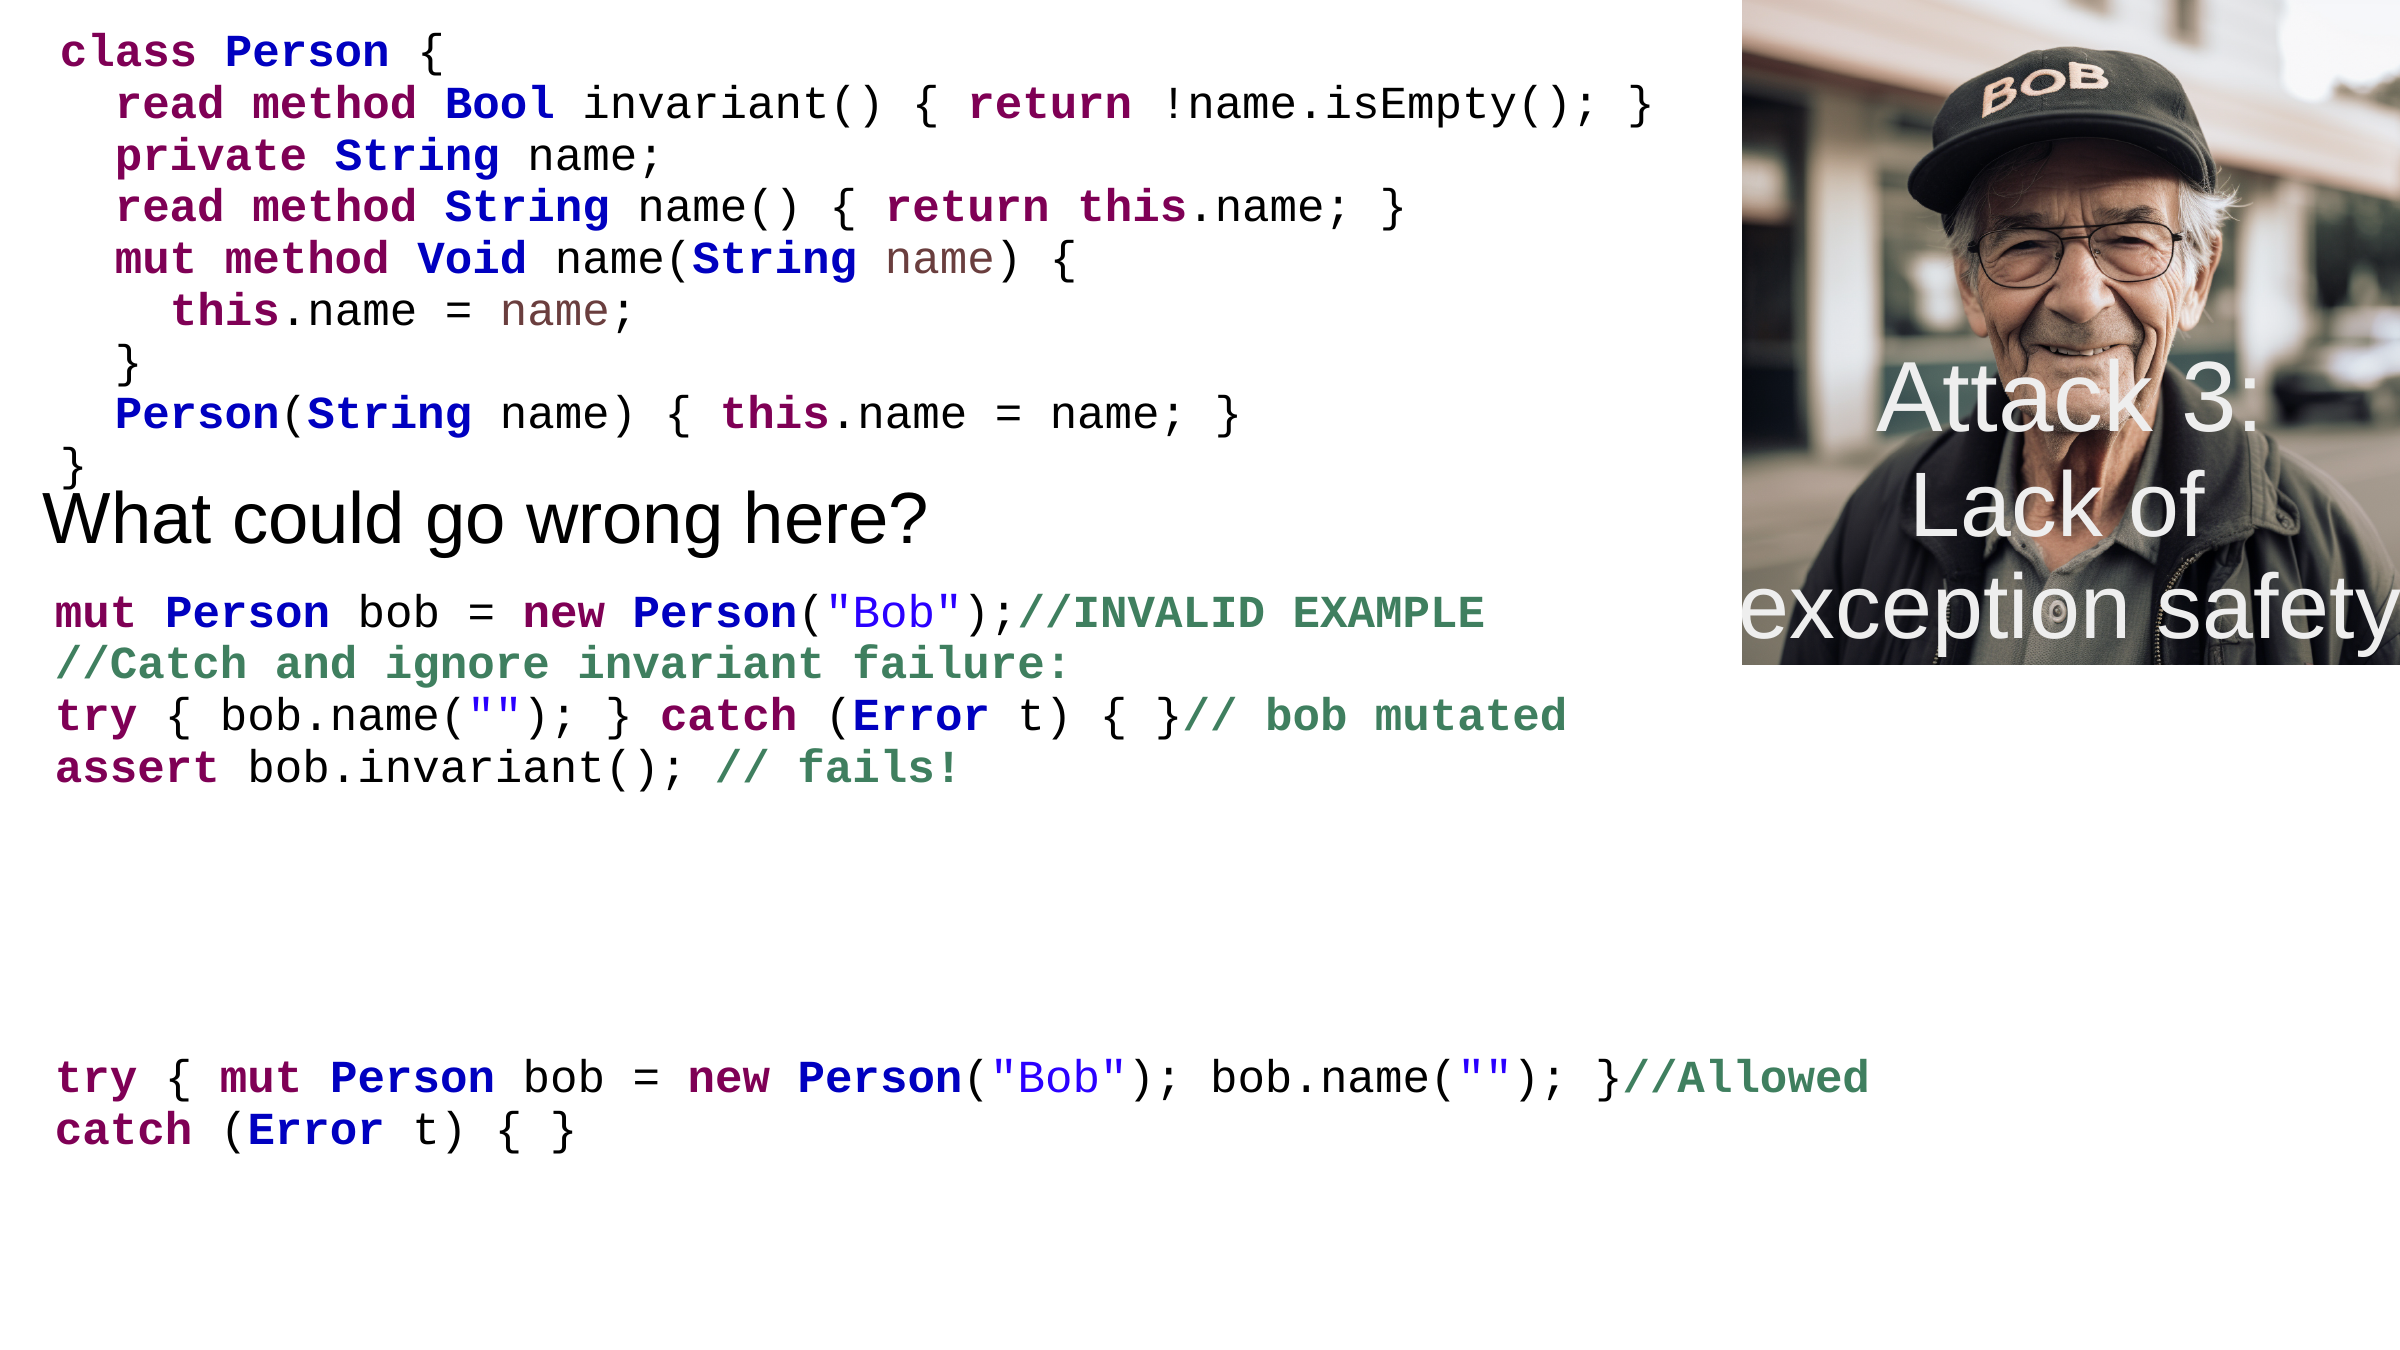

class Person {
 read method Bool invariant() { return !name.isEmpty(); }
 private String name;
 read method String name() { return this.name; }
 mut method Void name(String name) {
 this.name = name;
 }
 Person(String name) { this.name = name; }
}
Attack 3:
Lack of
exception safety
# What could go wrong here?
mut Person bob = new Person("Bob");//INVALID EXAMPLE
//Catch and ignore invariant failure:
try { bob.name(""); } catch (Error t) { }// bob mutated
assert bob.invariant(); // fails!
try { mut Person bob = new Person("Bob"); bob.name(""); }//Allowed
catch (Error t) { }